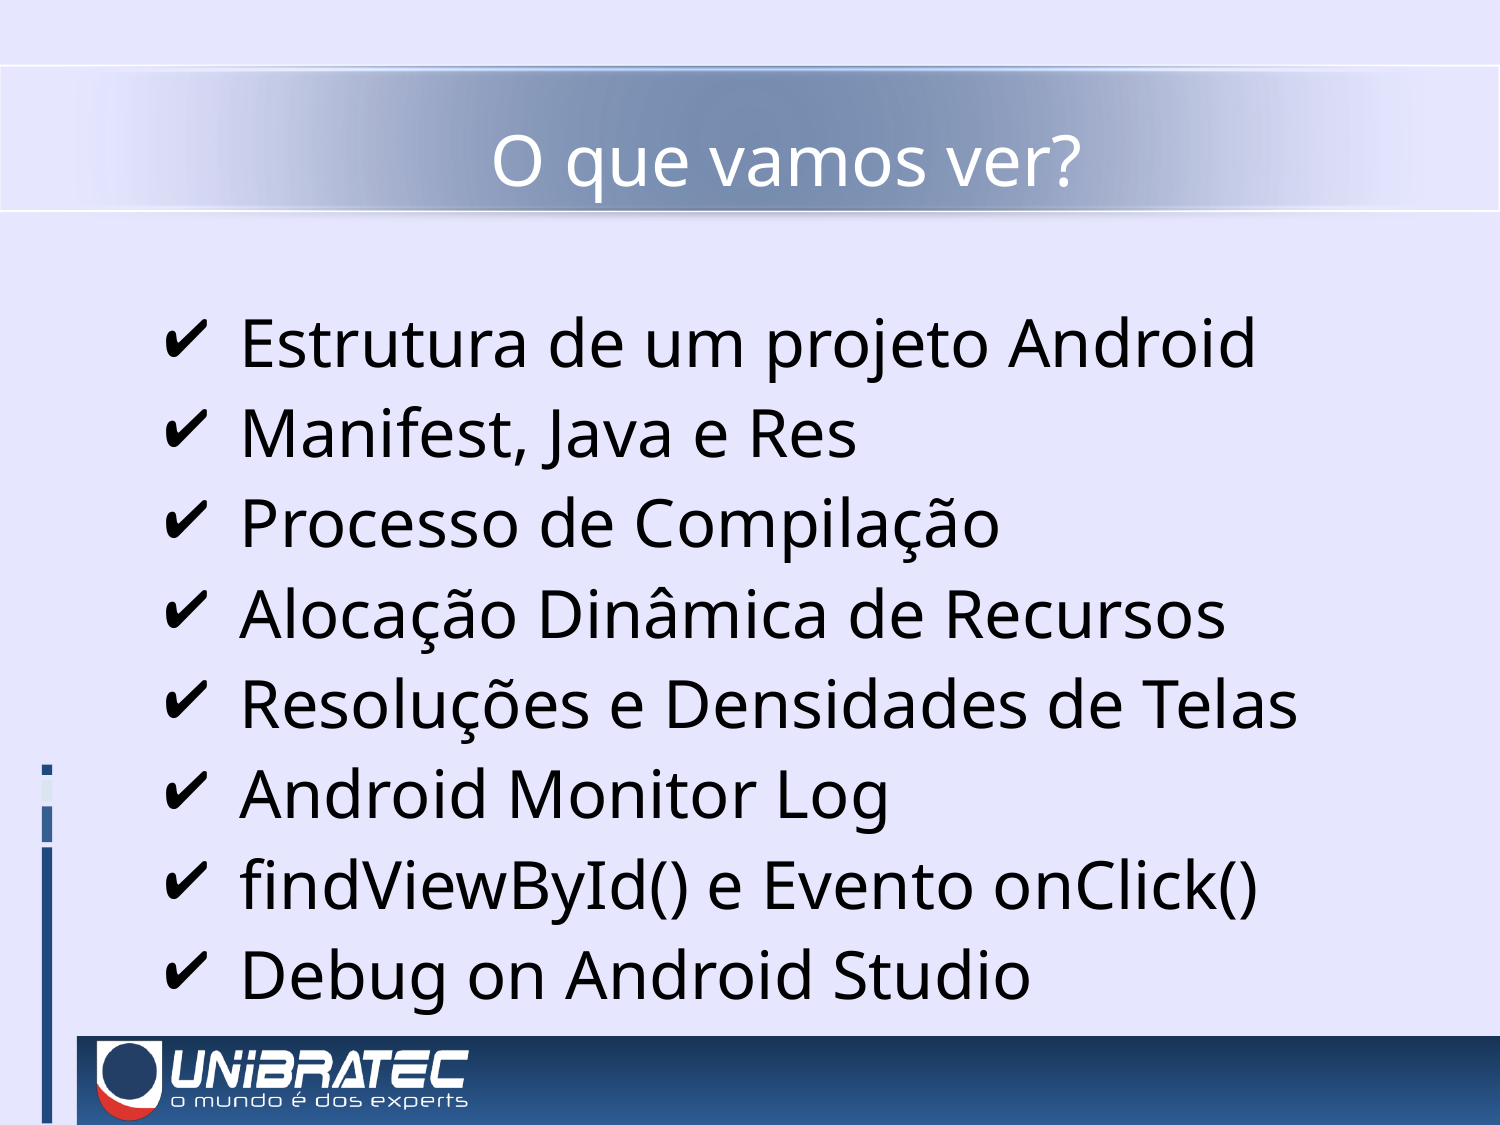

# O que vamos ver?
Estrutura de um projeto Android
Manifest, Java e Res
Processo de Compilação
Alocação Dinâmica de Recursos
Resoluções e Densidades de Telas
Android Monitor Log
findViewById() e Evento onClick()
Debug on Android Studio